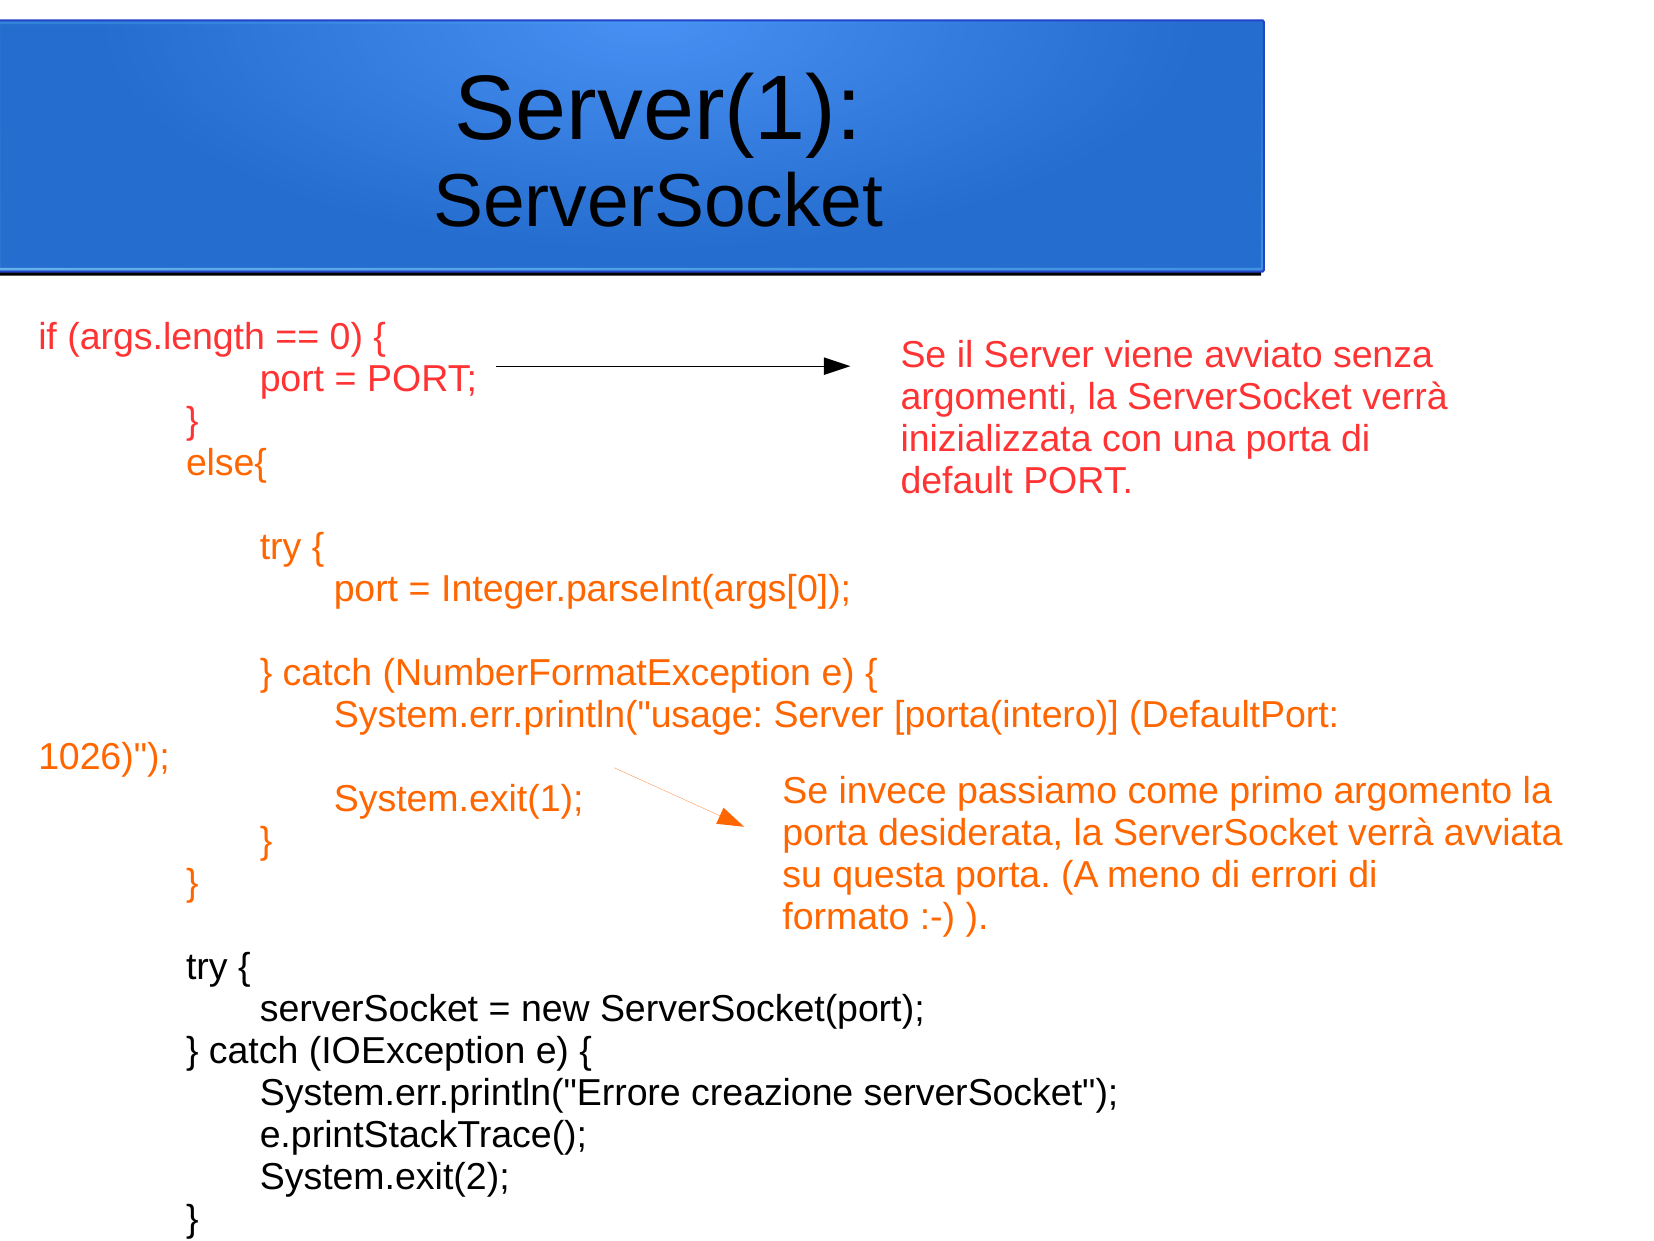

# Server(1): ServerSocket
if (args.length == 0) {
			port = PORT;
		}
		else{
			try {
				port = Integer.parseInt(args[0]);
			} catch (NumberFormatException e) {
				System.err.println("usage: Server [porta(intero)] (DefaultPort: 1026)");
				System.exit(1);
			}
		}
		try {
			serverSocket = new ServerSocket(port);
		} catch (IOException e) {
			System.err.println("Errore creazione serverSocket");
			e.printStackTrace();
			System.exit(2);
		}
Se il Server viene avviato senza argomenti, la ServerSocket verrà inizializzata con una porta di default PORT.
Se invece passiamo come primo argomento la porta desiderata, la ServerSocket verrà avviata su questa porta. (A meno di errori di formato :-) ).